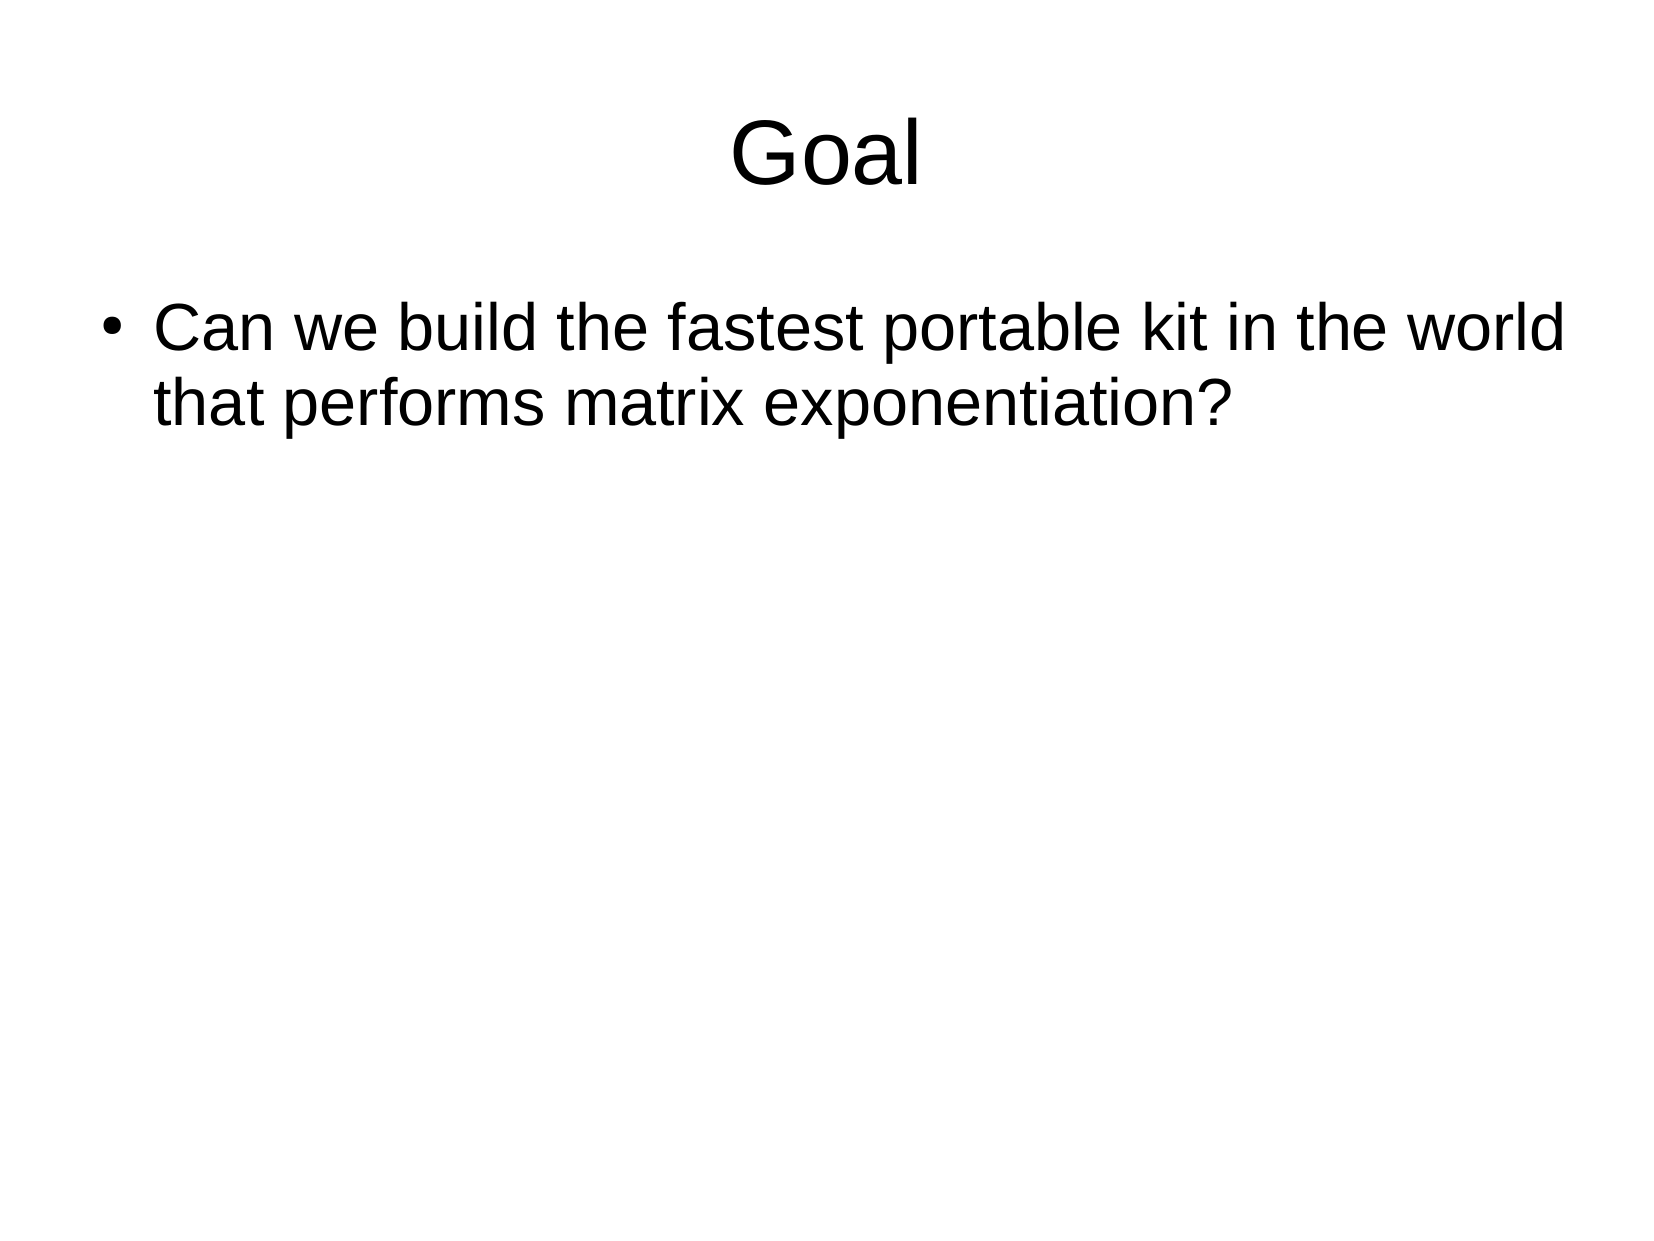

# Goal
Can we build the fastest portable kit in the world that performs matrix exponentiation?